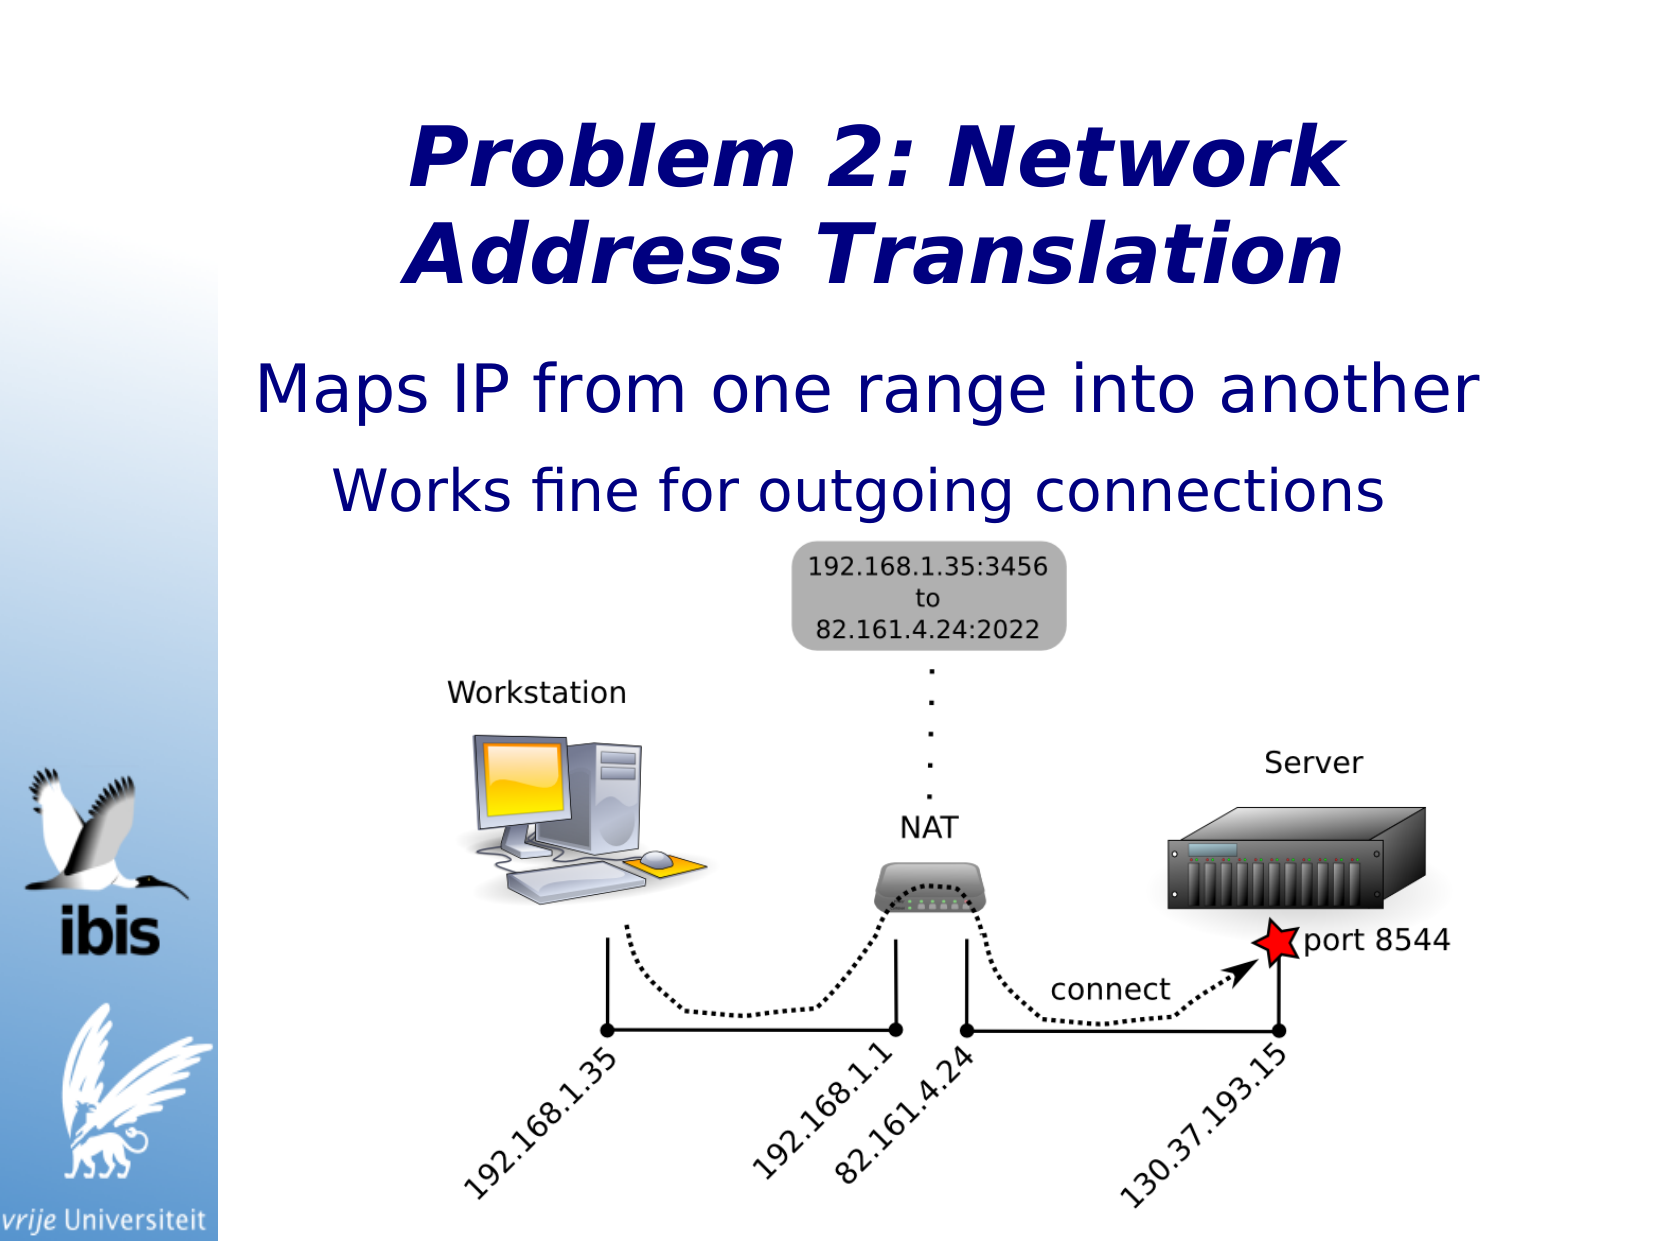

# Problem 2: Network Address Translation
Maps IP from one range into another
Works fine for outgoing connections